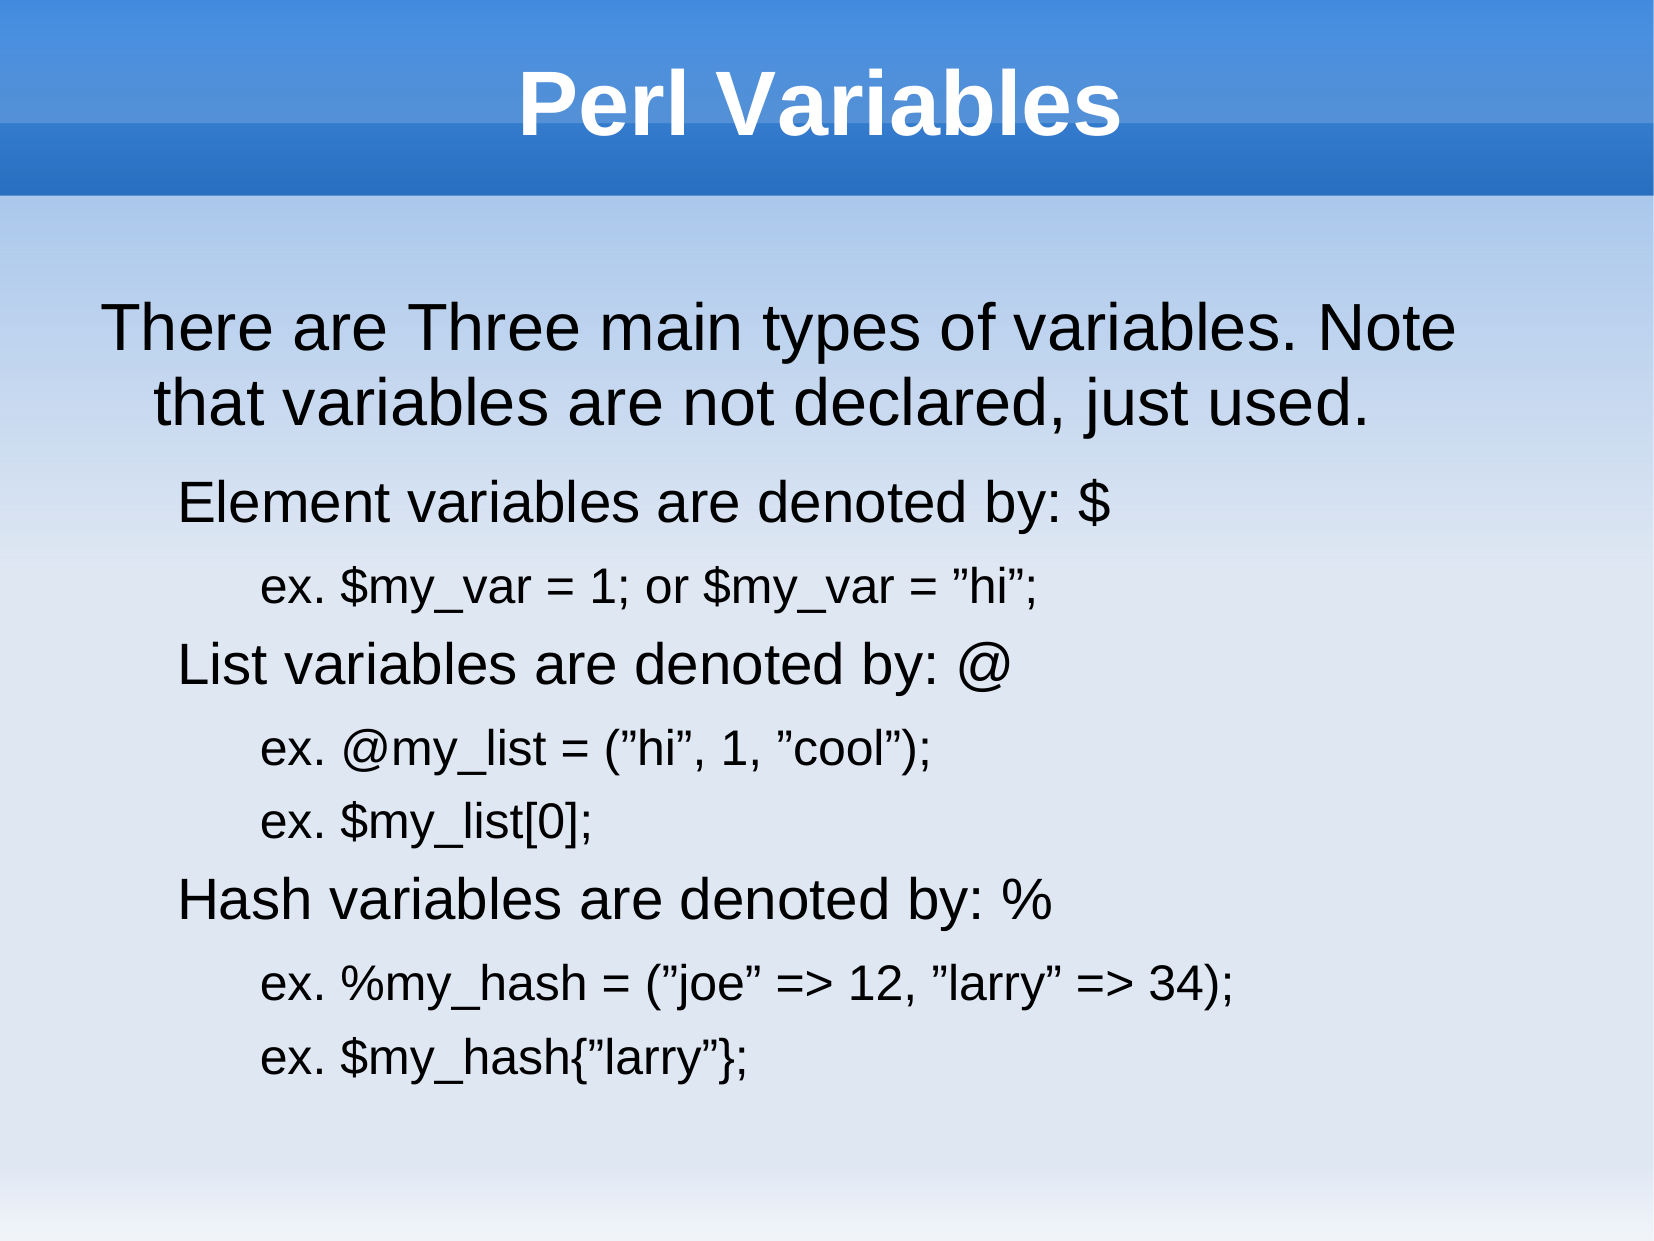

# Perl Variables
There are Three main types of variables. Note that variables are not declared, just used.
Element variables are denoted by: $
ex. $my_var = 1; or $my_var = ”hi”;
List variables are denoted by: @
ex. @my_list = (”hi”, 1, ”cool”);
ex. $my_list[0];
Hash variables are denoted by: %
ex. %my_hash = (”joe” => 12, ”larry” => 34);
ex. $my_hash{”larry”};